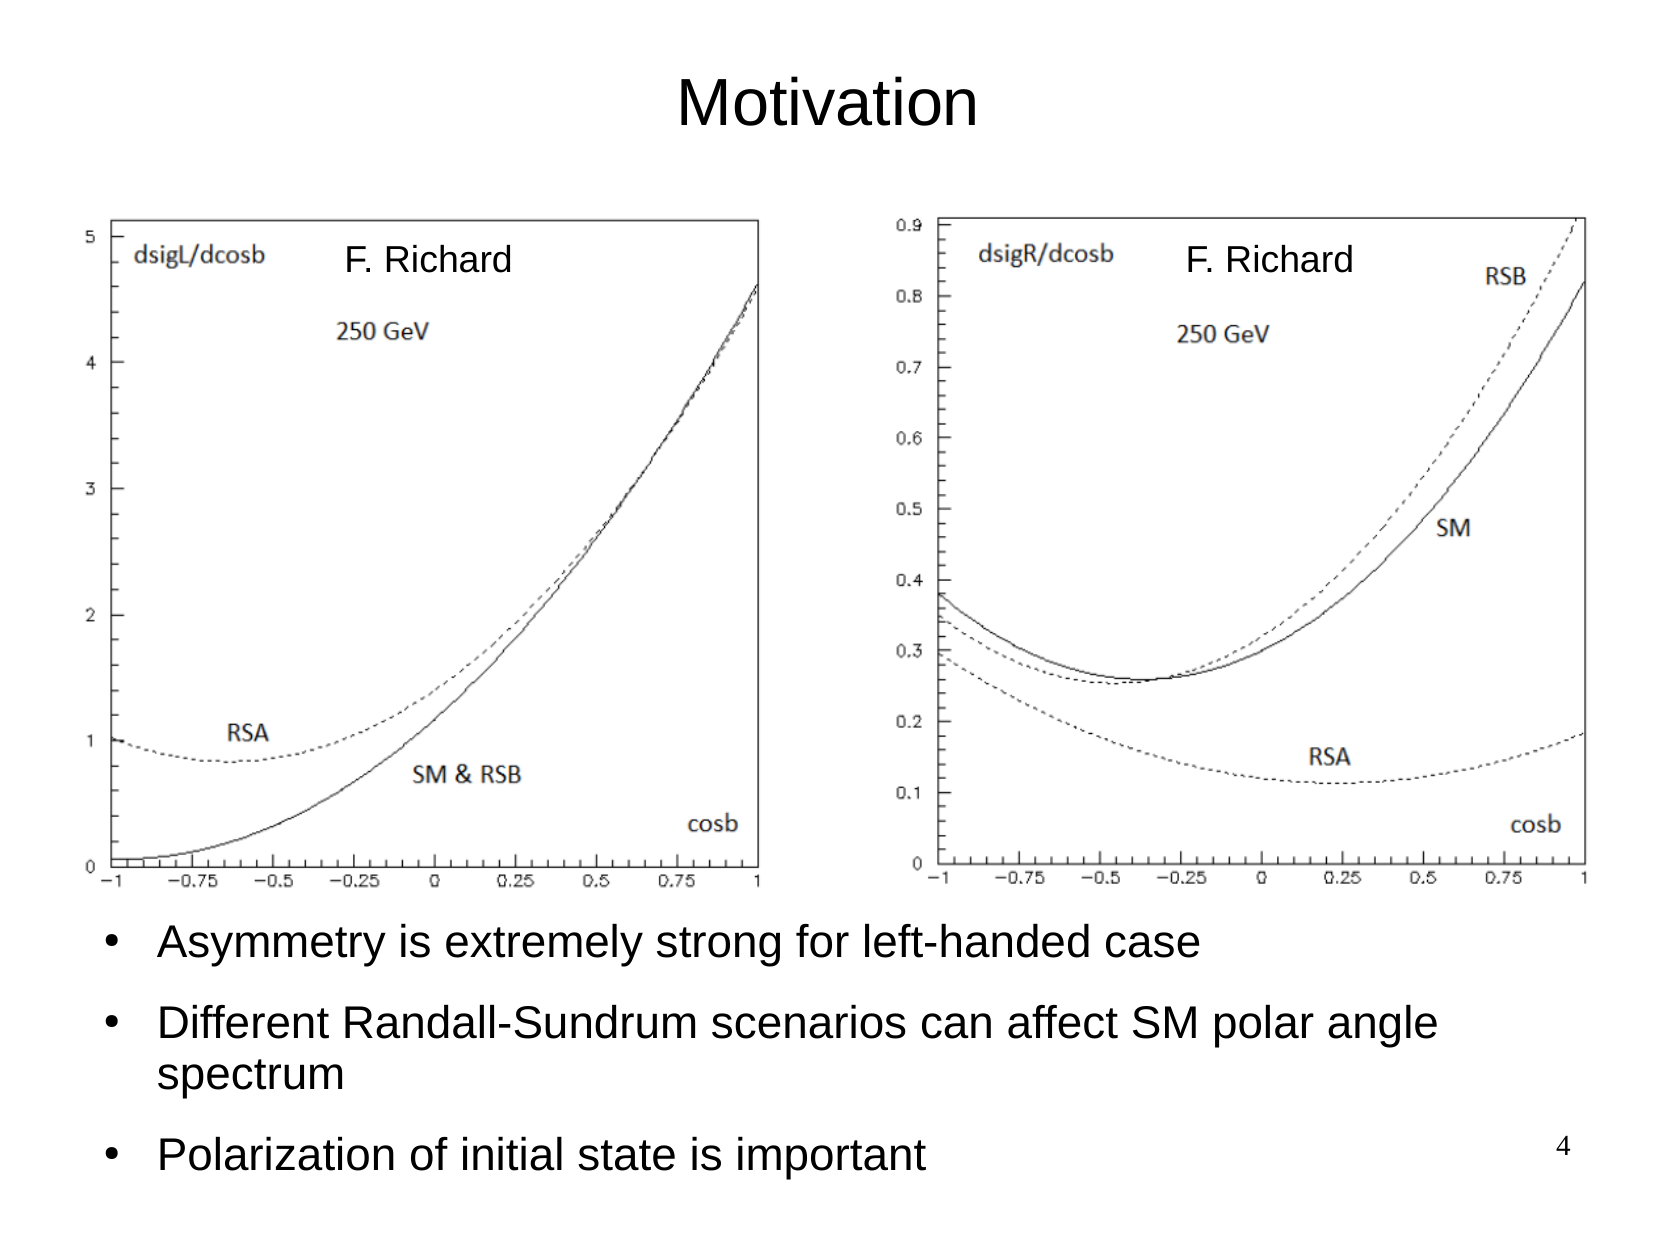

Motivation
F. Richard
F. Richard
# Asymmetry is extremely strong for left-handed case
Different Randall-Sundrum scenarios can affect SM polar angle spectrum
Polarization of initial state is important
4